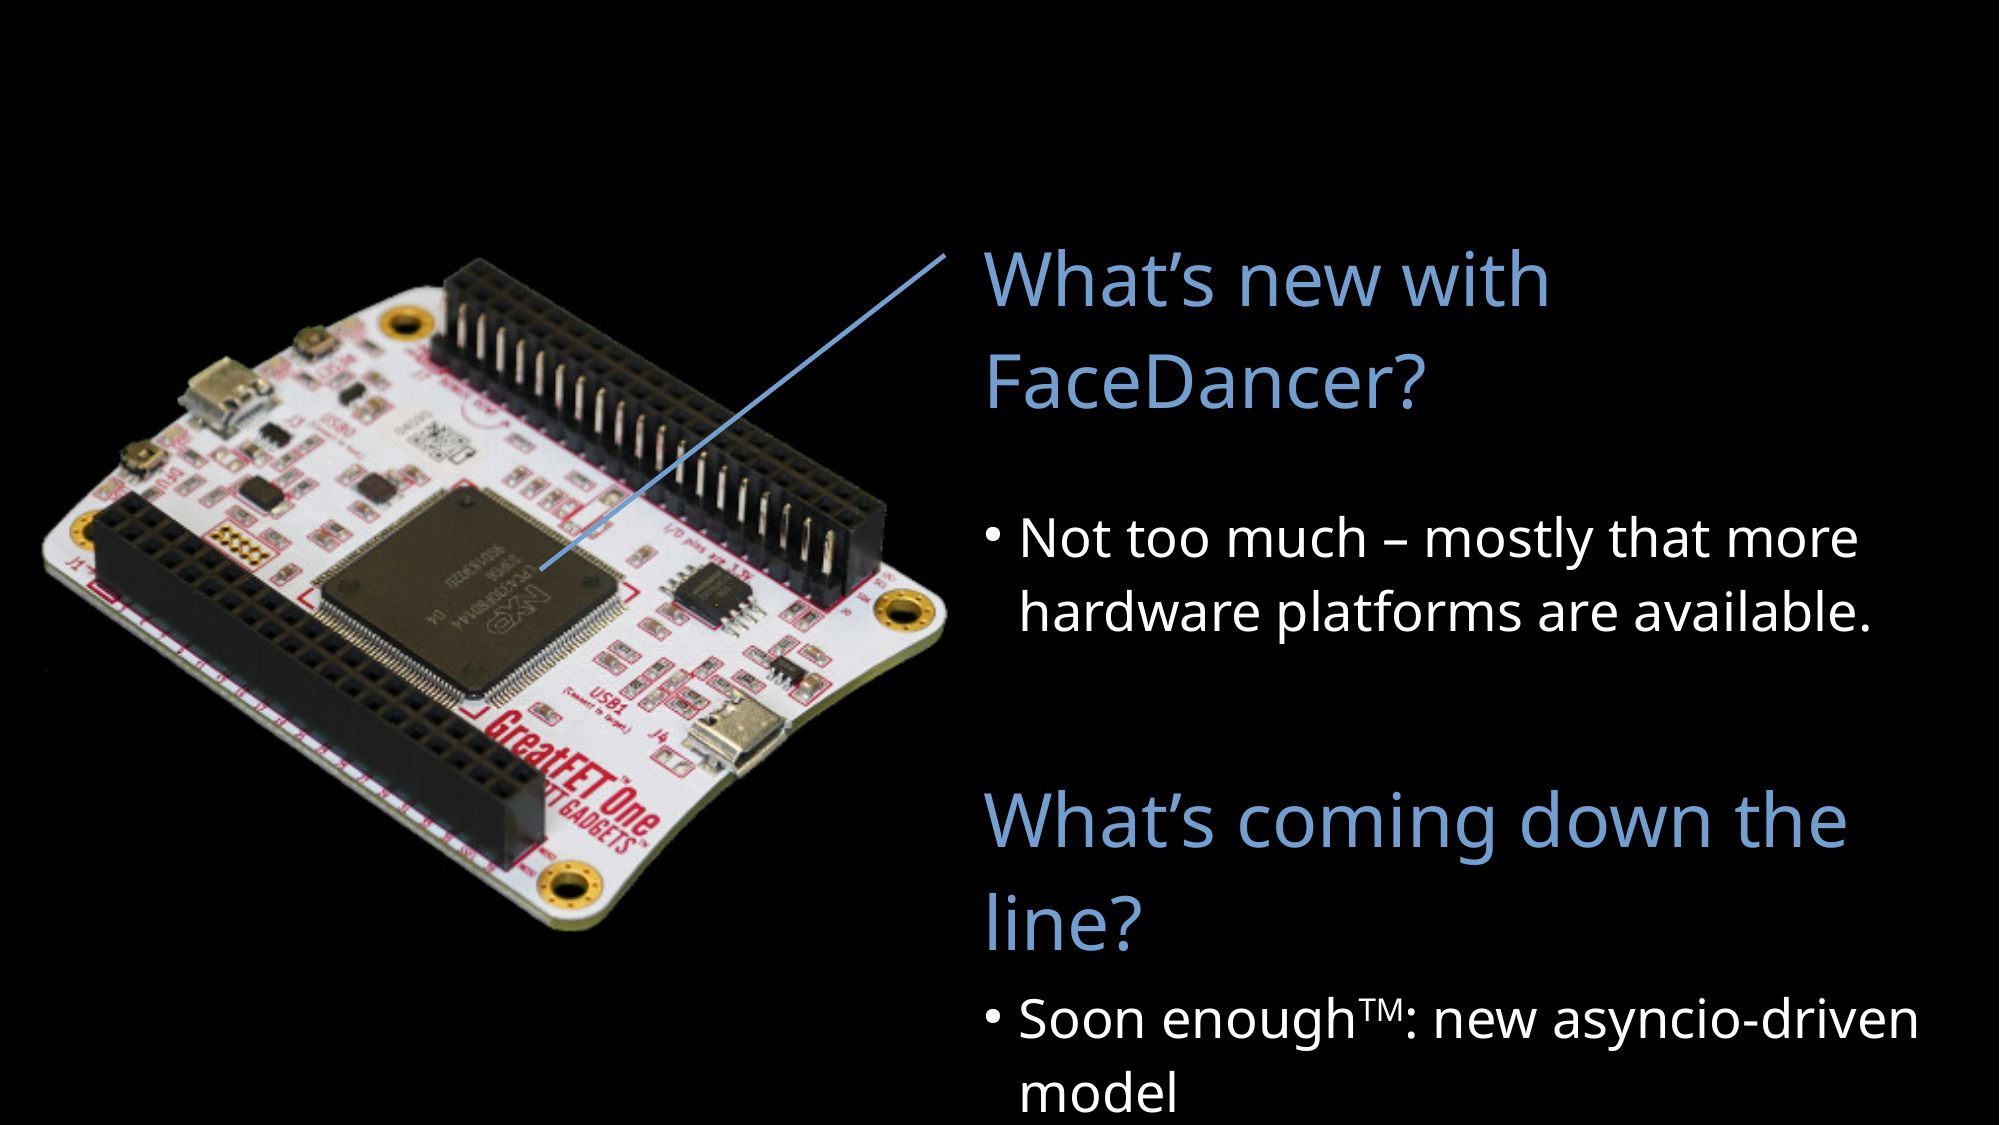

What’s new with FaceDancer?
Not too much – mostly that more hardware platforms are available.
What’s coming down the line?
Soon enoughTM: new asyncio-driven model
Mid-term: support for Linux UDC backends
Longer term: FPGA-based extensions